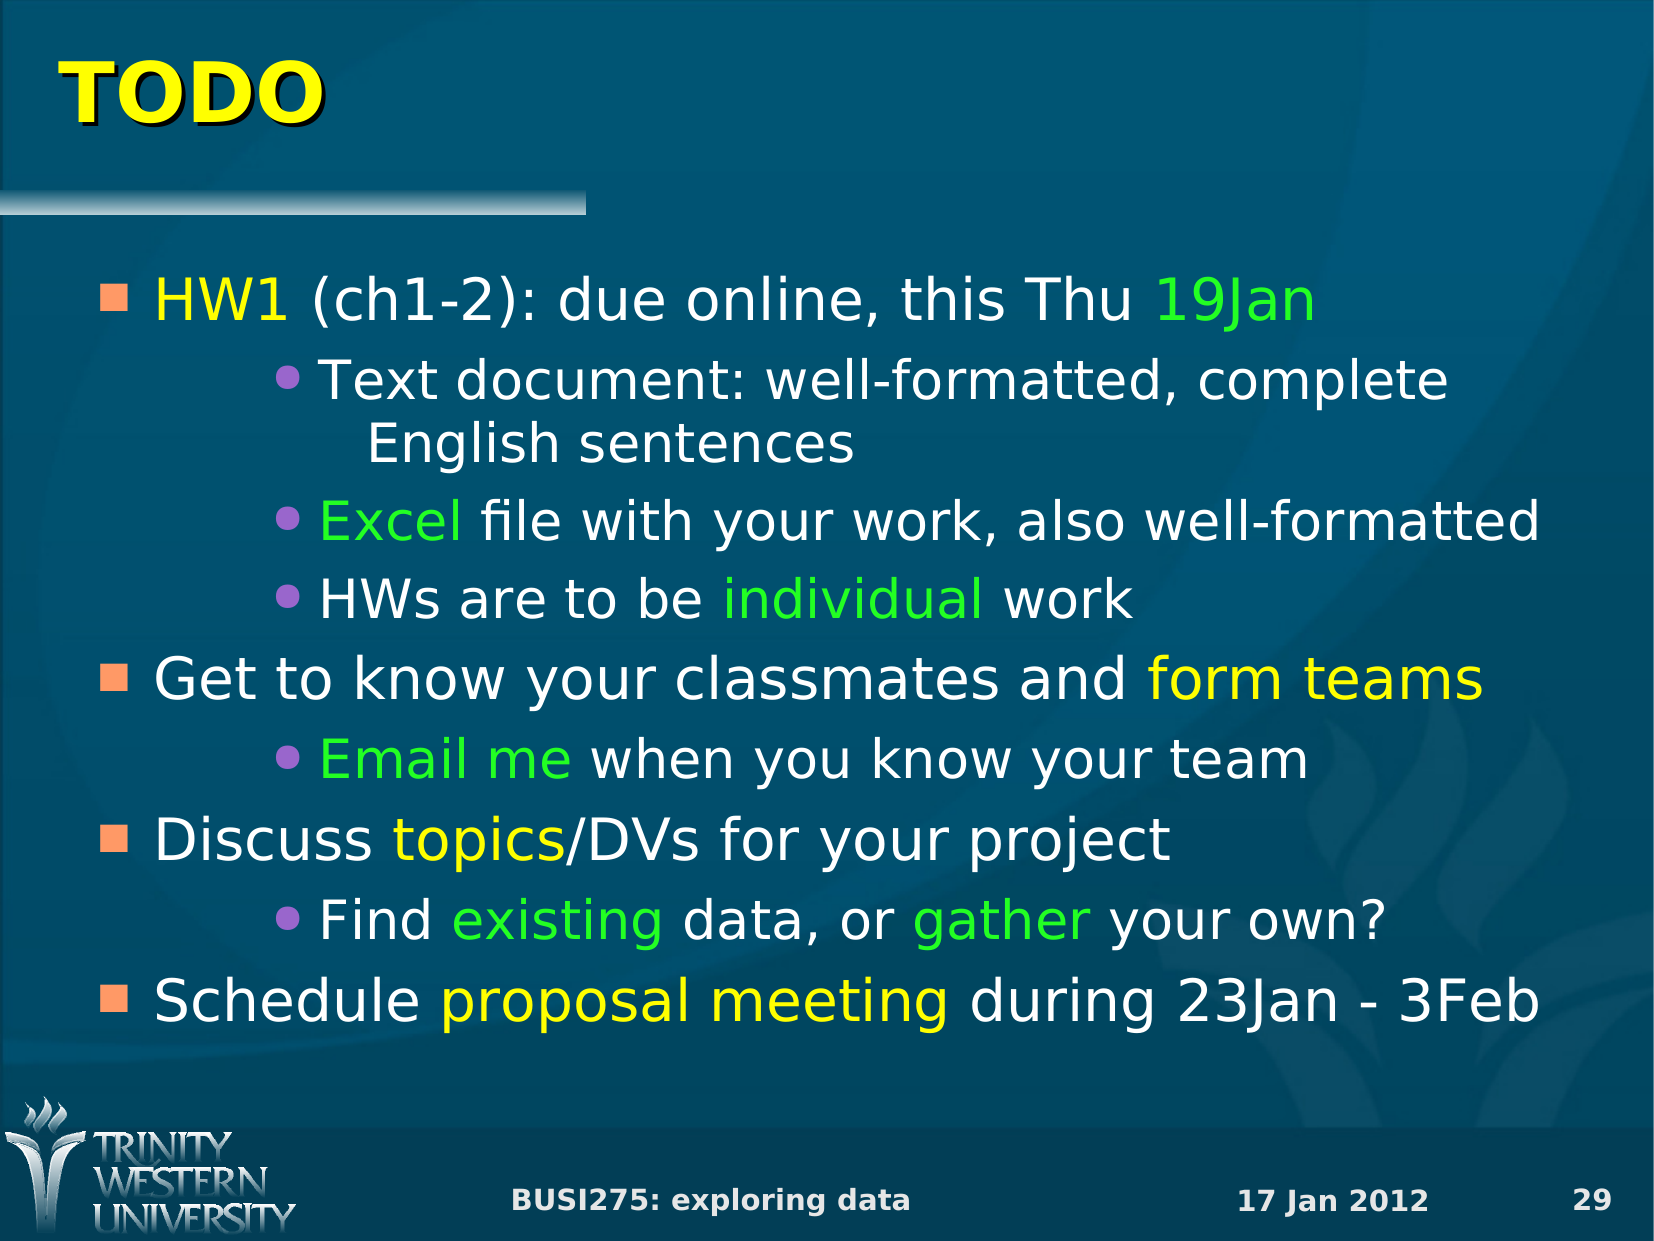

# TODO
HW1 (ch1-2): due online, this Thu 19Jan
Text document: well-formatted, complete English sentences
Excel file with your work, also well-formatted
HWs are to be individual work
Get to know your classmates and form teams
Email me when you know your team
Discuss topics/DVs for your project
Find existing data, or gather your own?
Schedule proposal meeting during 23Jan - 3Feb
BUSI275: exploring data
17 Jan 2012
29